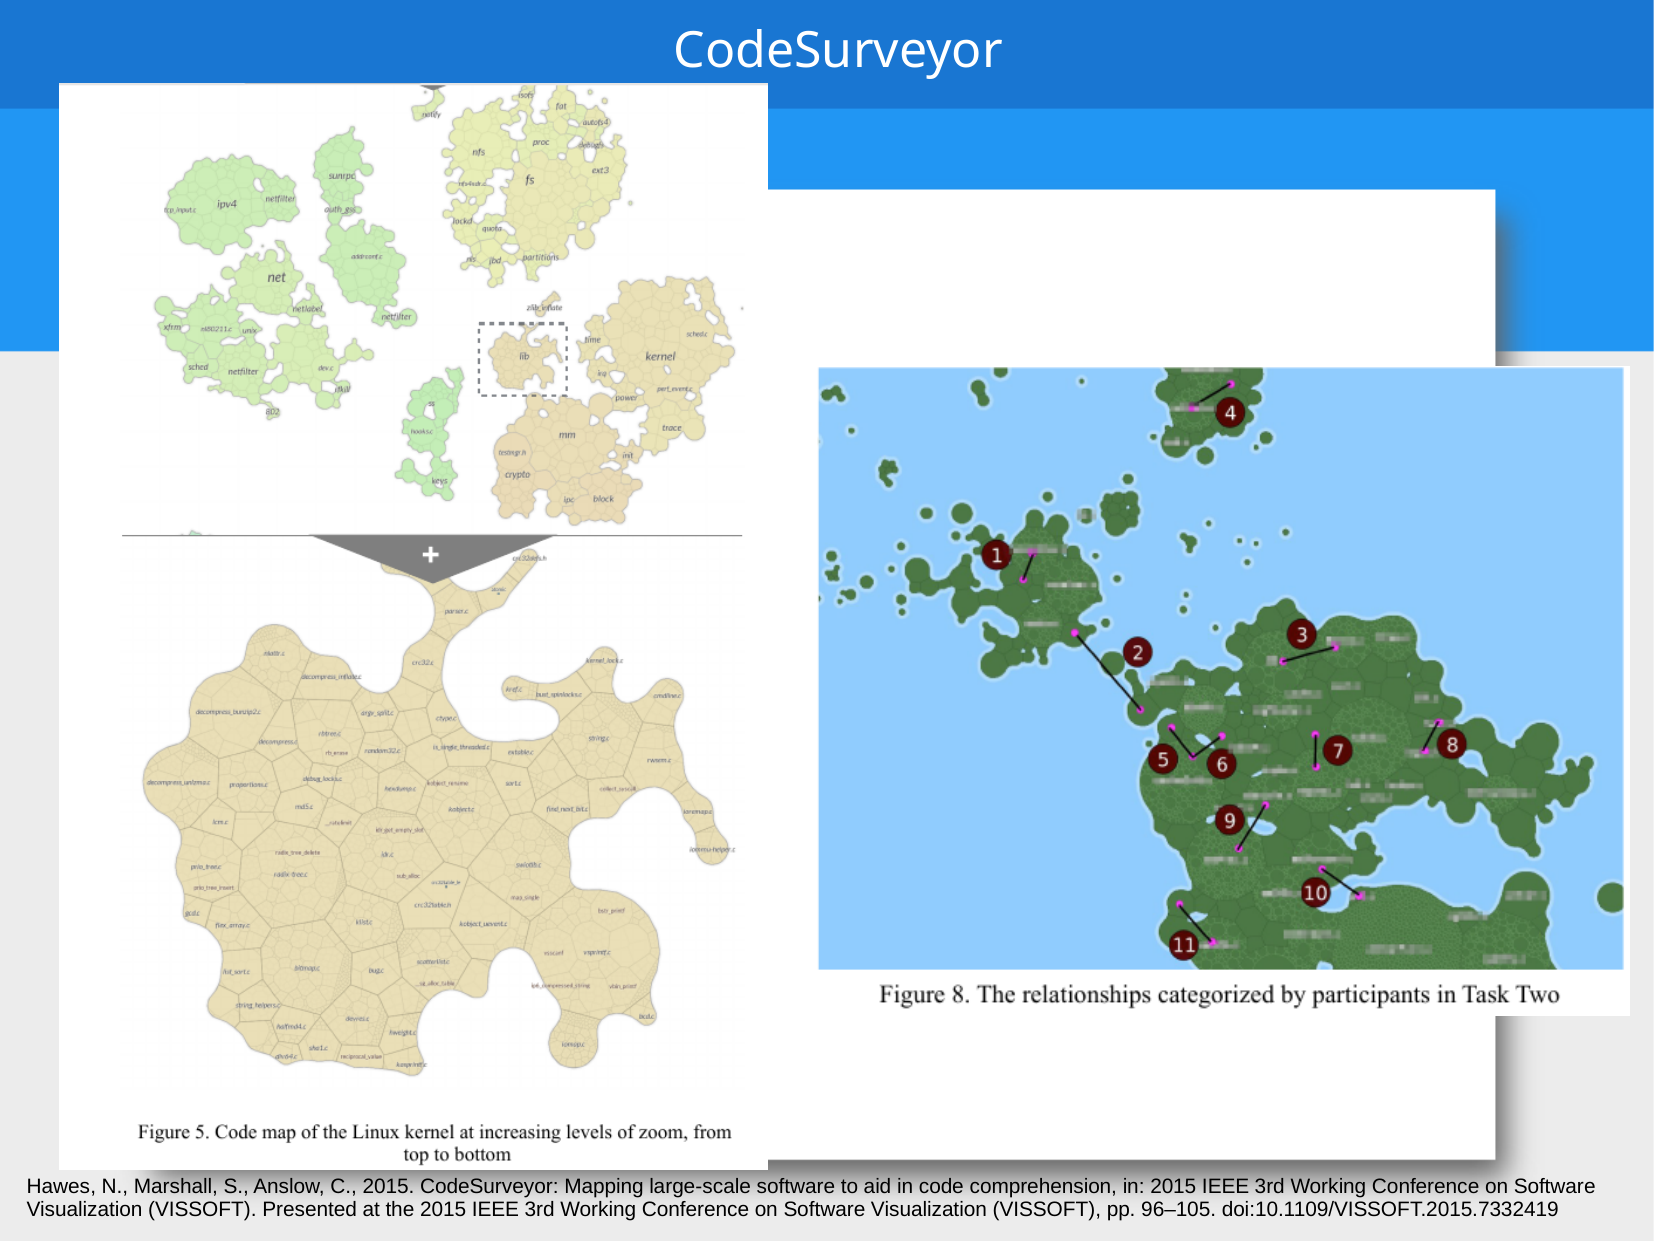

# CodeSurveyor
Hawes, N., Marshall, S., Anslow, C., 2015. CodeSurveyor: Mapping large-scale software to aid in code comprehension, in: 2015 IEEE 3rd Working Conference on Software Visualization (VISSOFT). Presented at the 2015 IEEE 3rd Working Conference on Software Visualization (VISSOFT), pp. 96–105. doi:10.1109/VISSOFT.2015.7332419